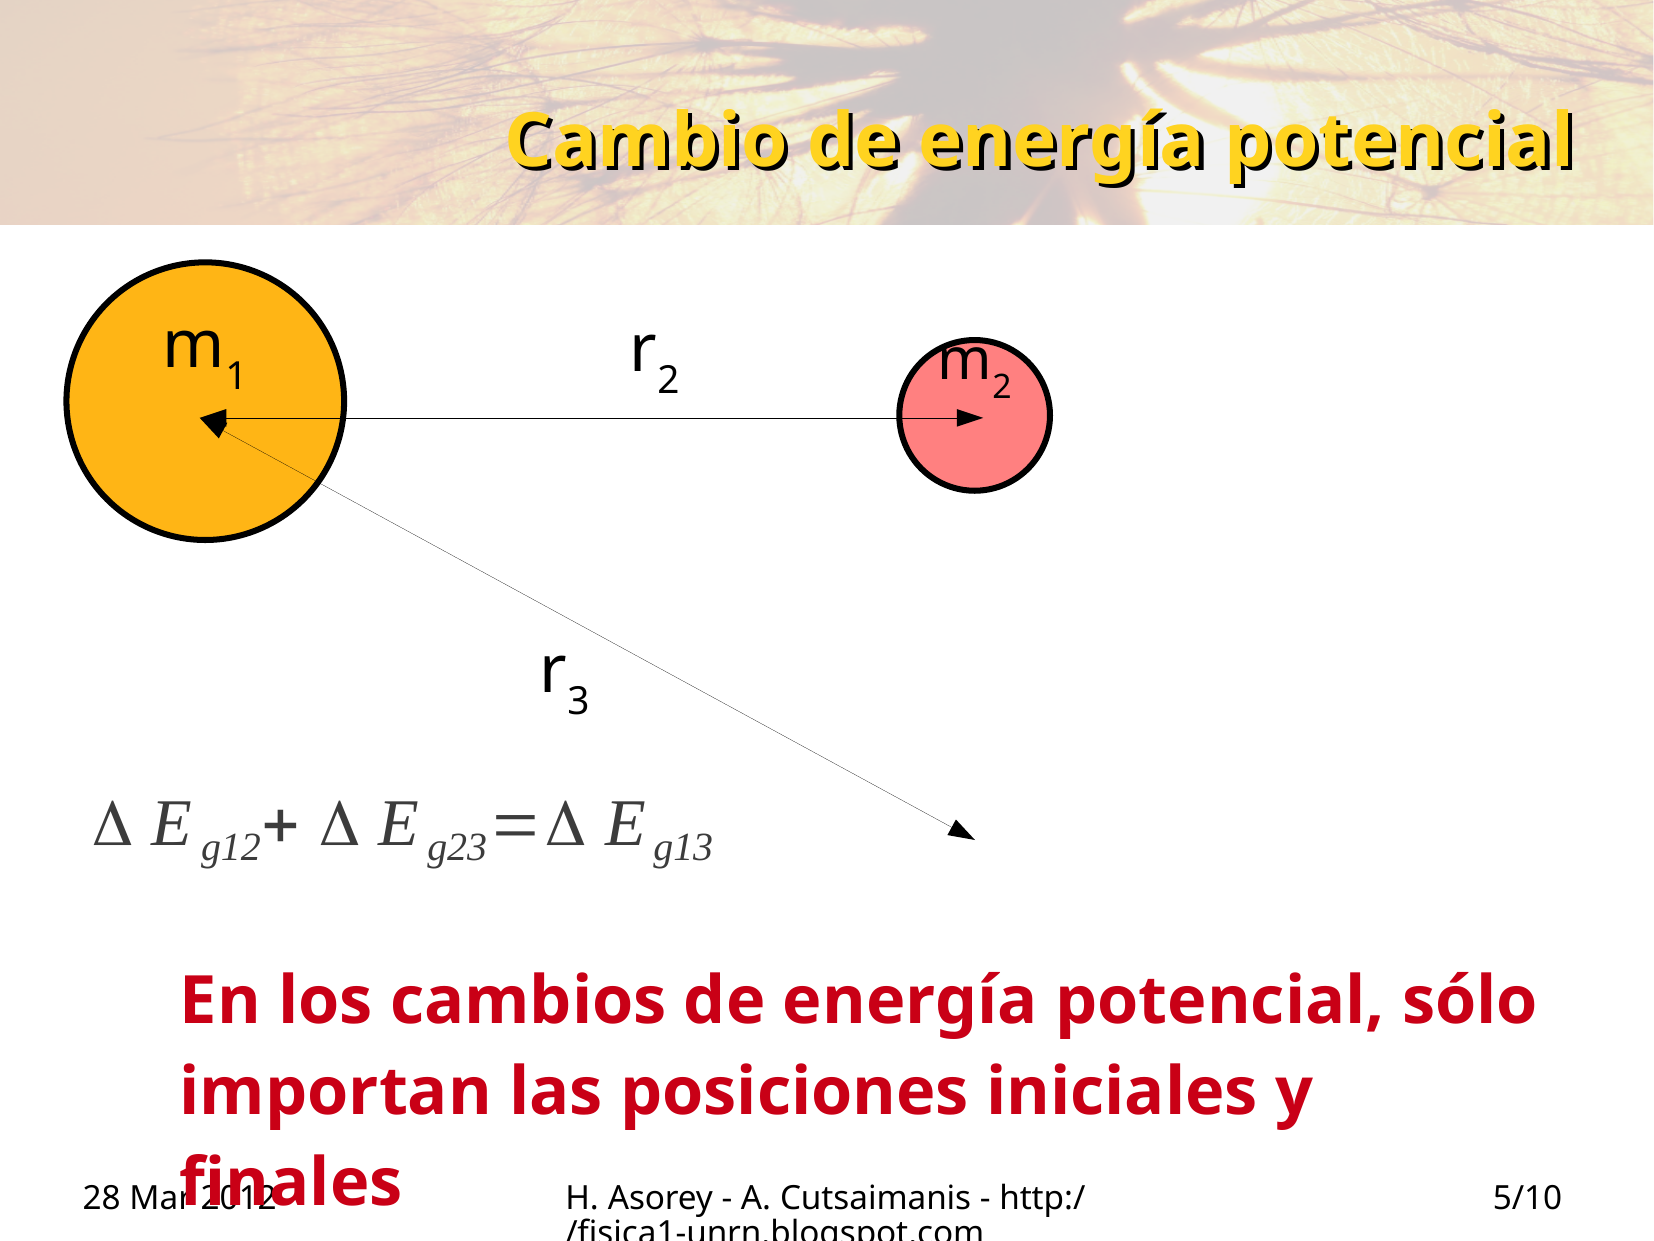

# Cambio de energía potencial
m1
r2
m2
r3
En los cambios de energía potencial, sólo importan las posiciones iniciales y finales
28 Mar 2012
H. Asorey - A. Cutsaimanis - http://fisica1-unrn.blogspot.com
5